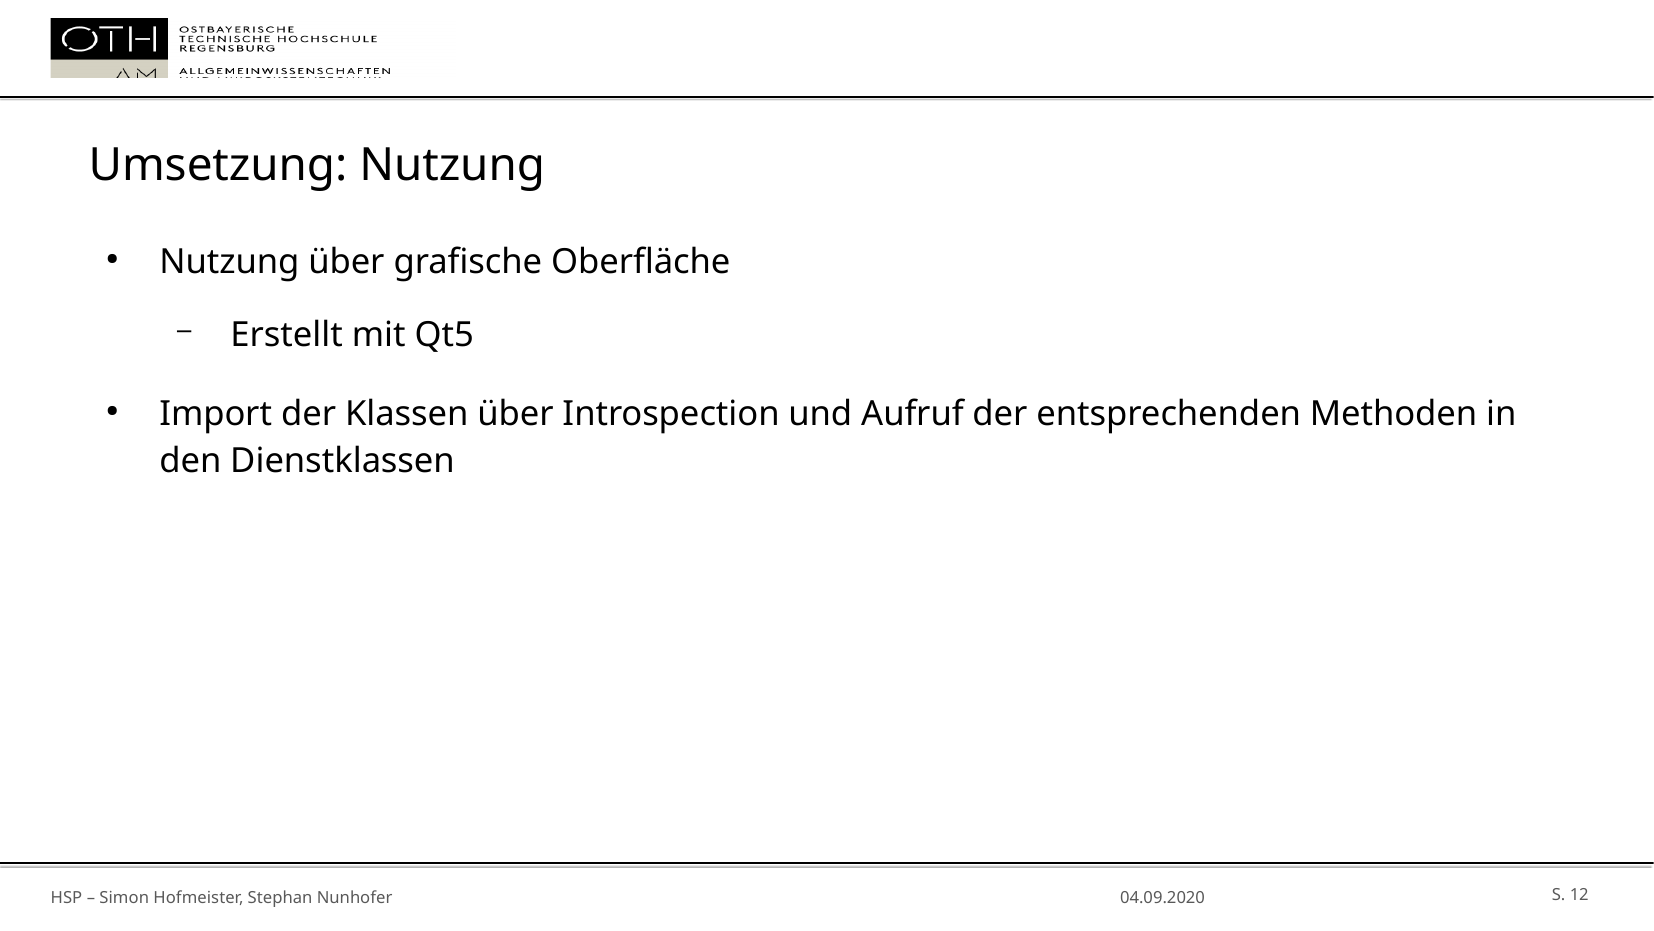

# Umsetzung: Nutzung
Nutzung über grafische Oberfläche
Erstellt mit Qt5
Import der Klassen über Introspection und Aufruf der entsprechenden Methoden in den Dienstklassen
12
HSP - Simon Hofmeister, Stephan Nunhofer